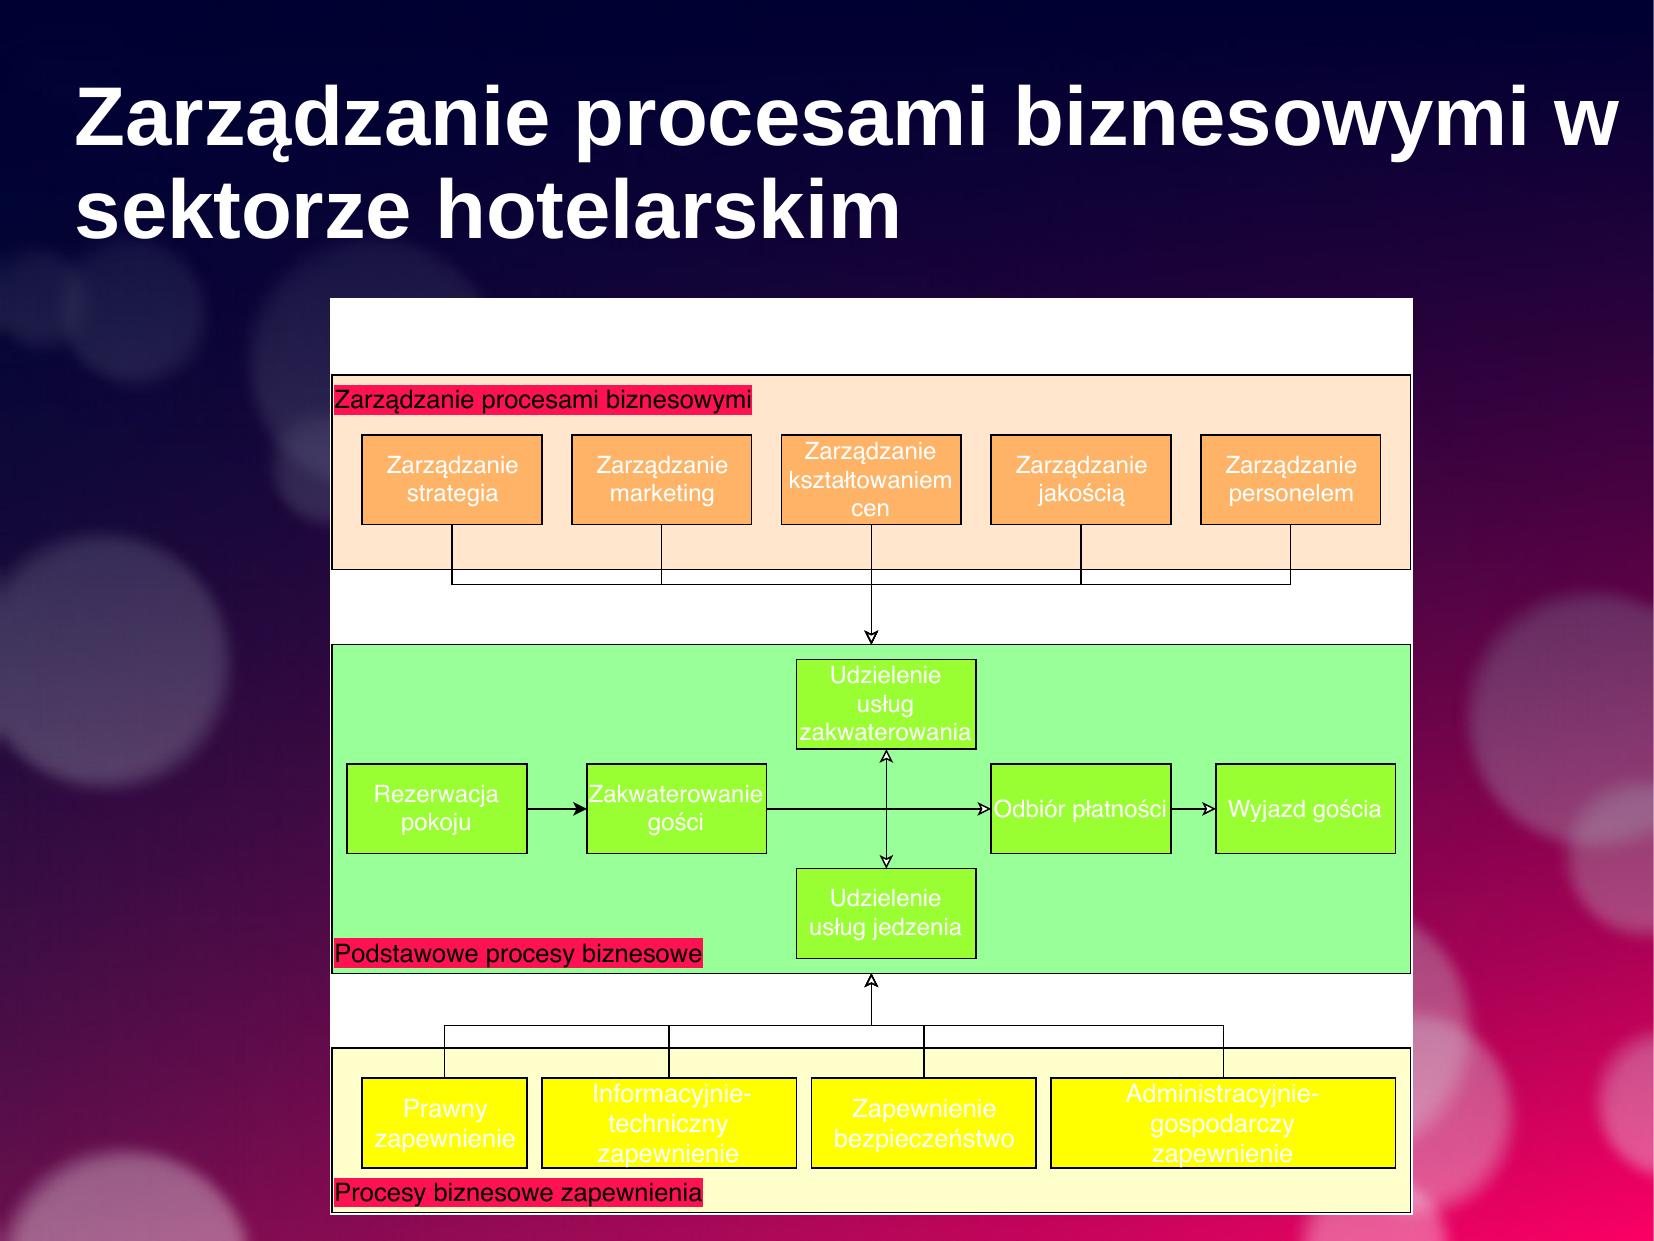

Zarządzanie procesami biznesowymi w sektorze hotelarskim
#